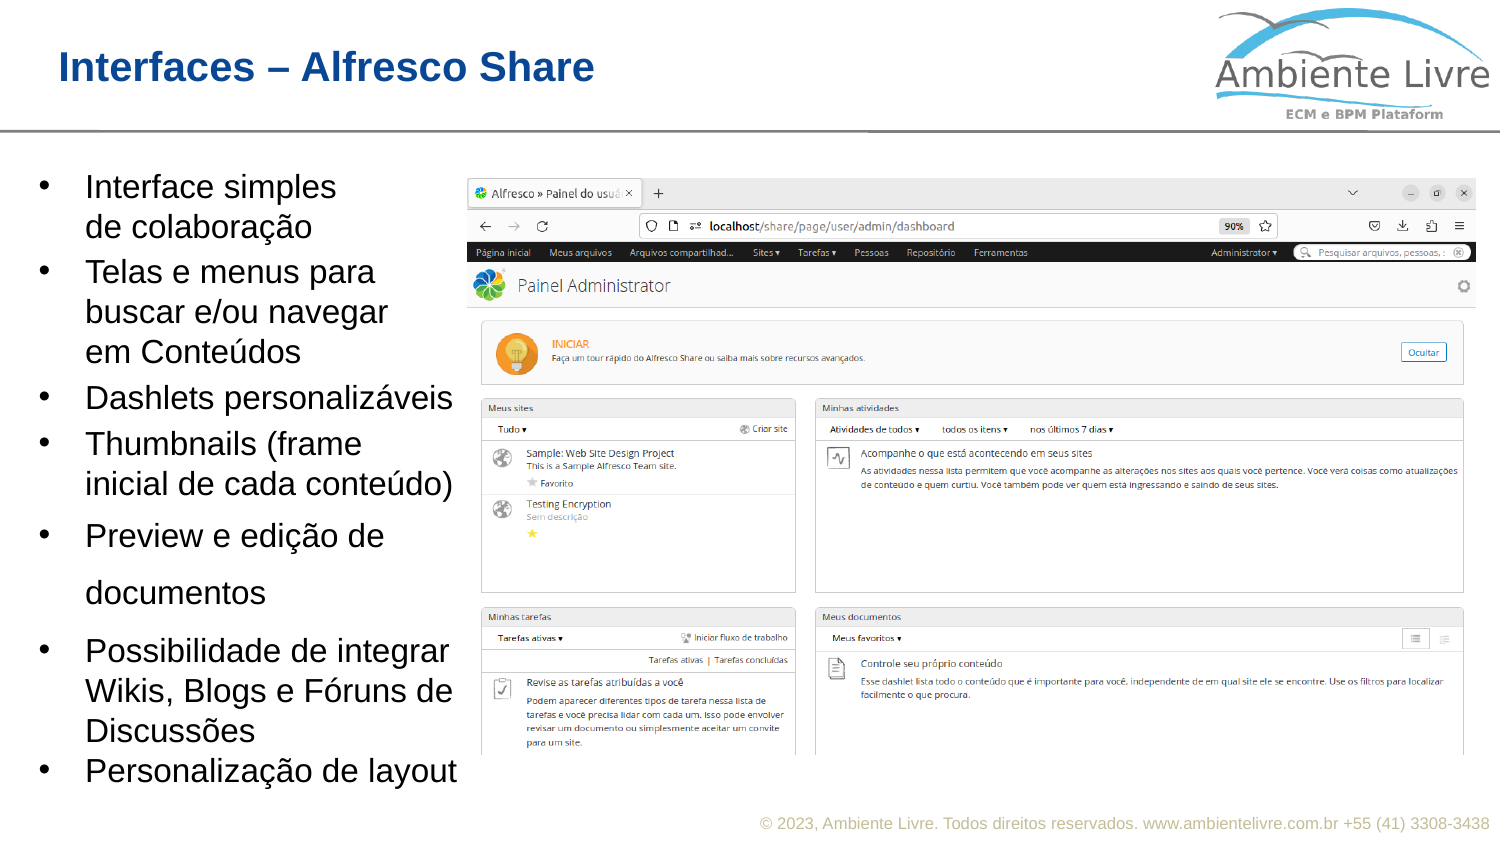

# Interfaces – Alfresco Share
Interface simples
de colaboração
Telas e menus para
buscar e/ou navegar
em Conteúdos
Dashlets personalizáveis
Thumbnails (frame
inicial de cada conteúdo)
Preview e edição de
documentos
Possibilidade de integrar
Wikis, Blogs e Fóruns de
Discussões
Personalização de layout